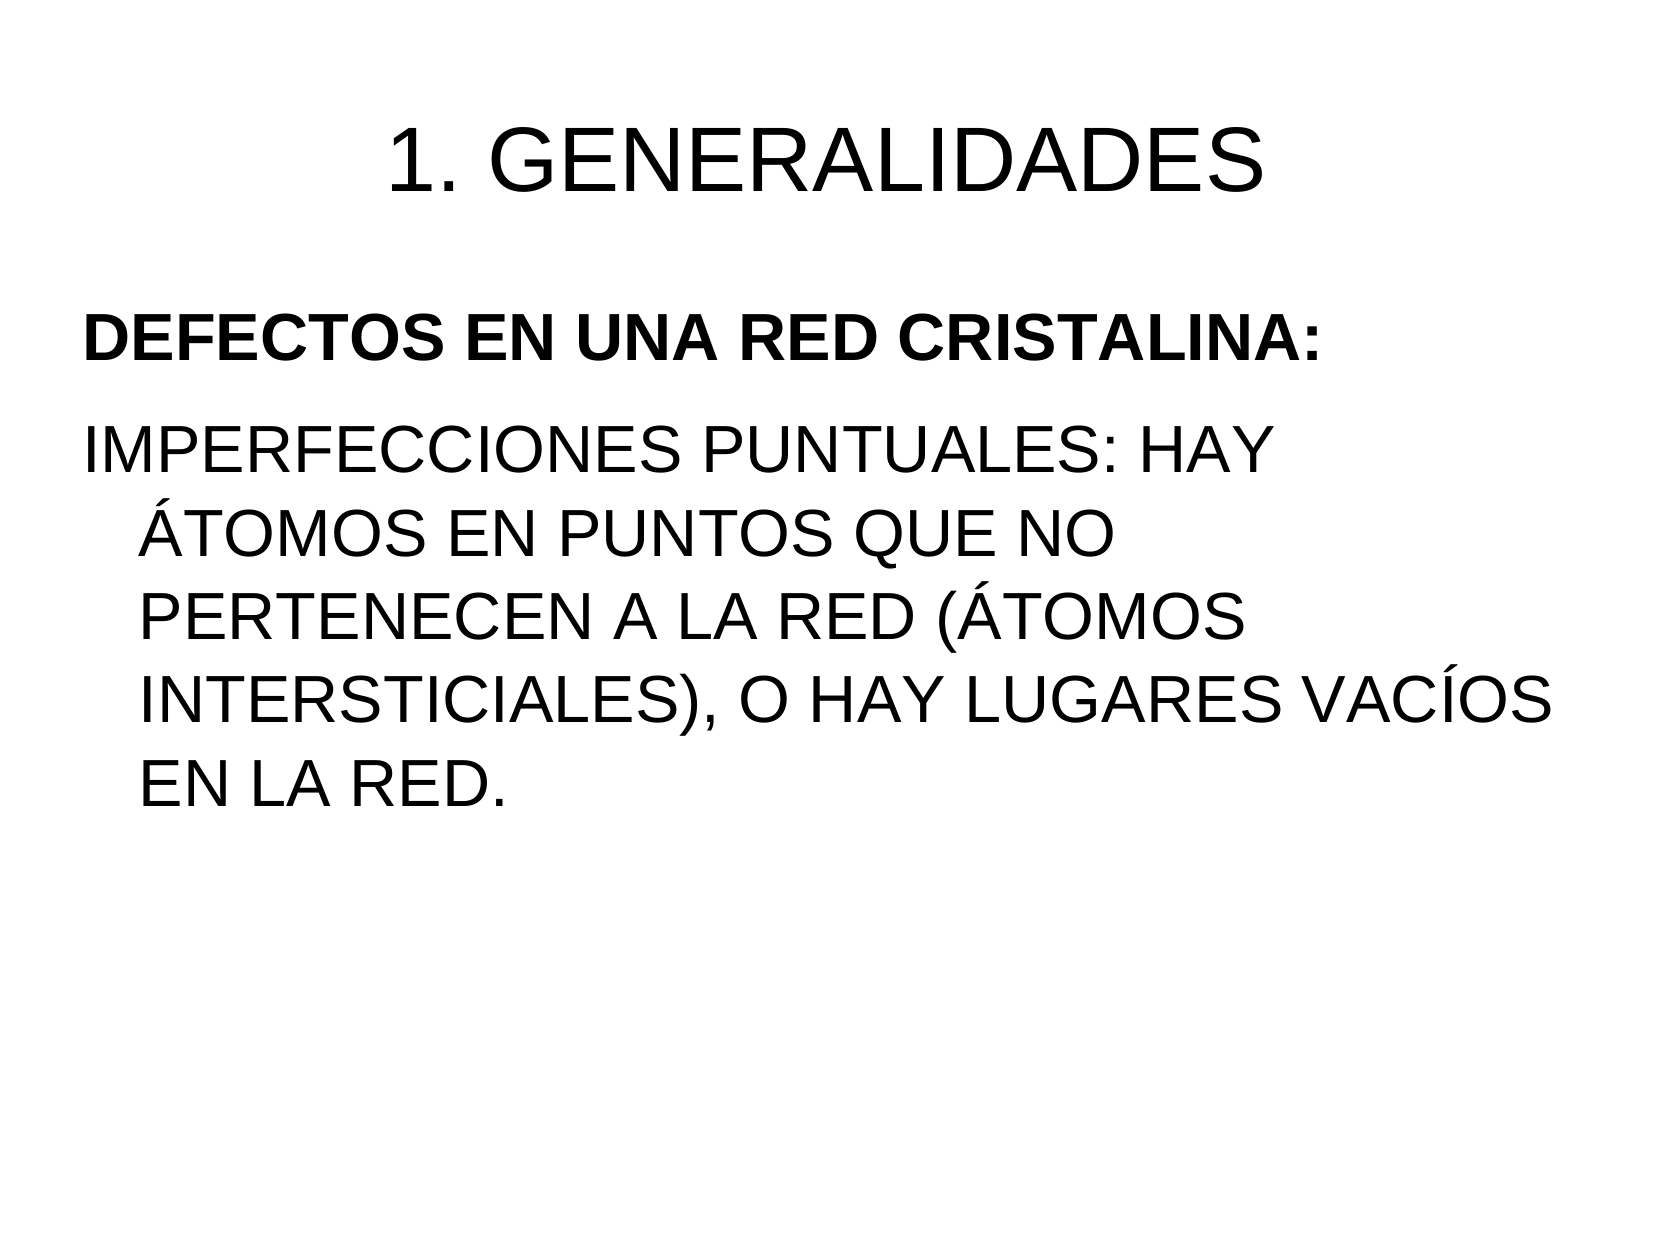

# 1. GENERALIDADES
DEFECTOS EN UNA RED CRISTALINA:
IMPERFECCIONES PUNTUALES: HAY ÁTOMOS EN PUNTOS QUE NO PERTENECEN A LA RED (ÁTOMOS INTERSTICIALES), O HAY LUGARES VACÍOS EN LA RED.